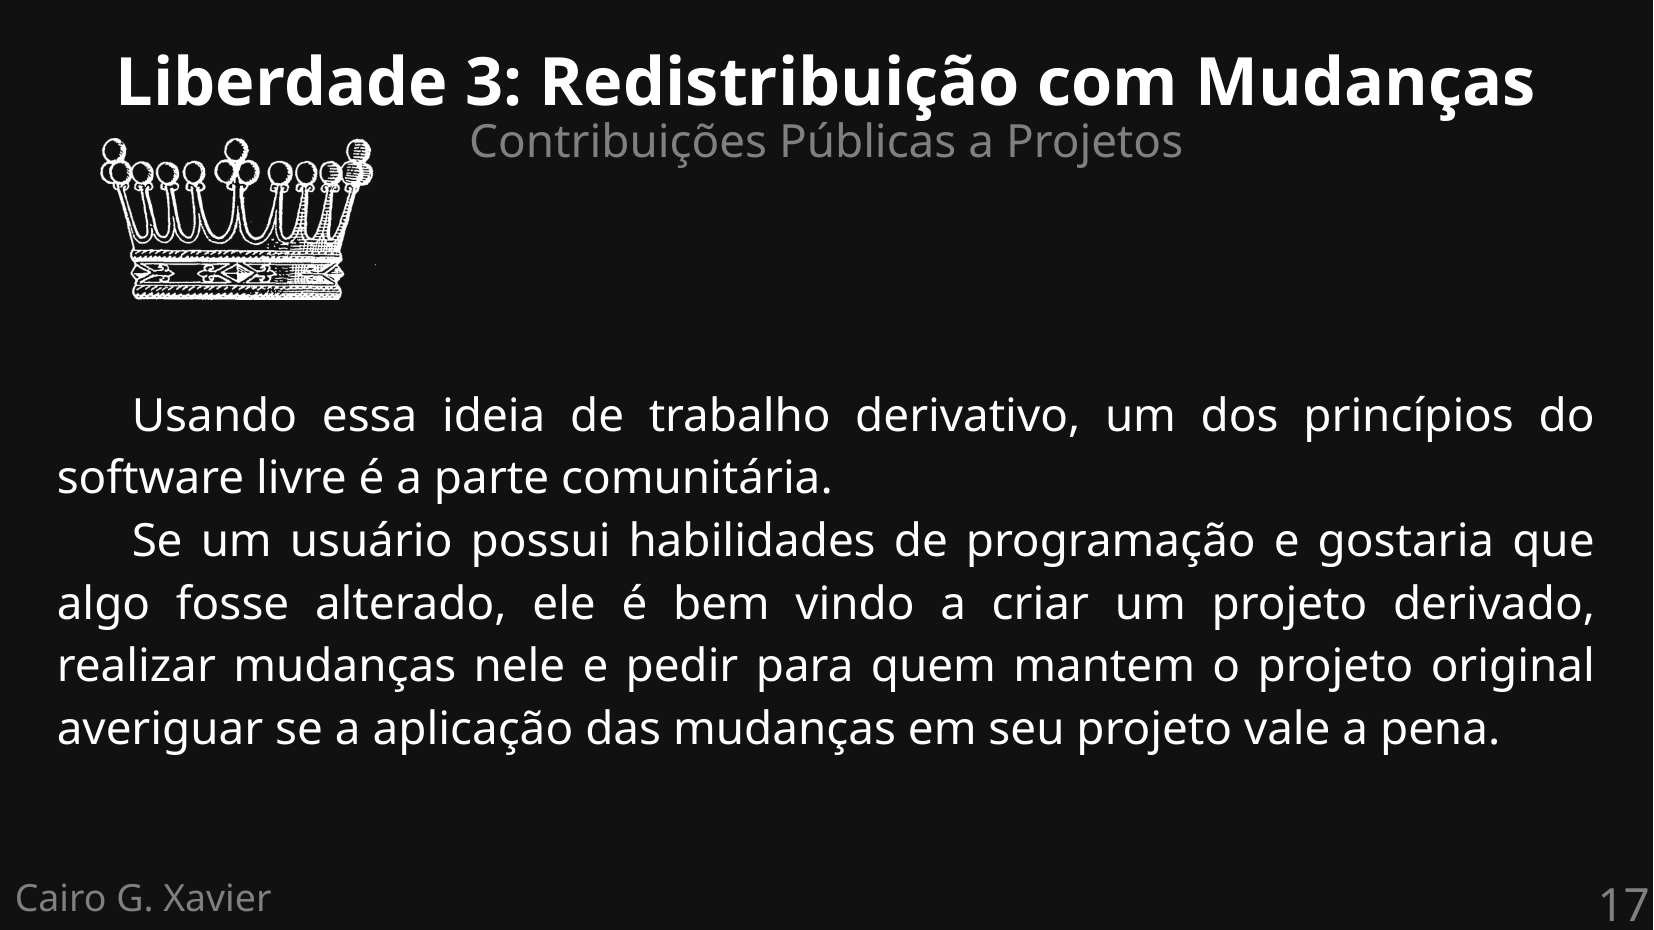

Liberdade 3: Redistribuição com Mudanças
Contribuições Públicas a Projetos
	Usando essa ideia de trabalho derivativo, um dos princípios do software livre é a parte comunitária.
	Se um usuário possui habilidades de programação e gostaria que algo fosse alterado, ele é bem vindo a criar um projeto derivado, realizar mudanças nele e pedir para quem mantem o projeto original averiguar se a aplicação das mudanças em seu projeto vale a pena.
Cairo G. Xavier